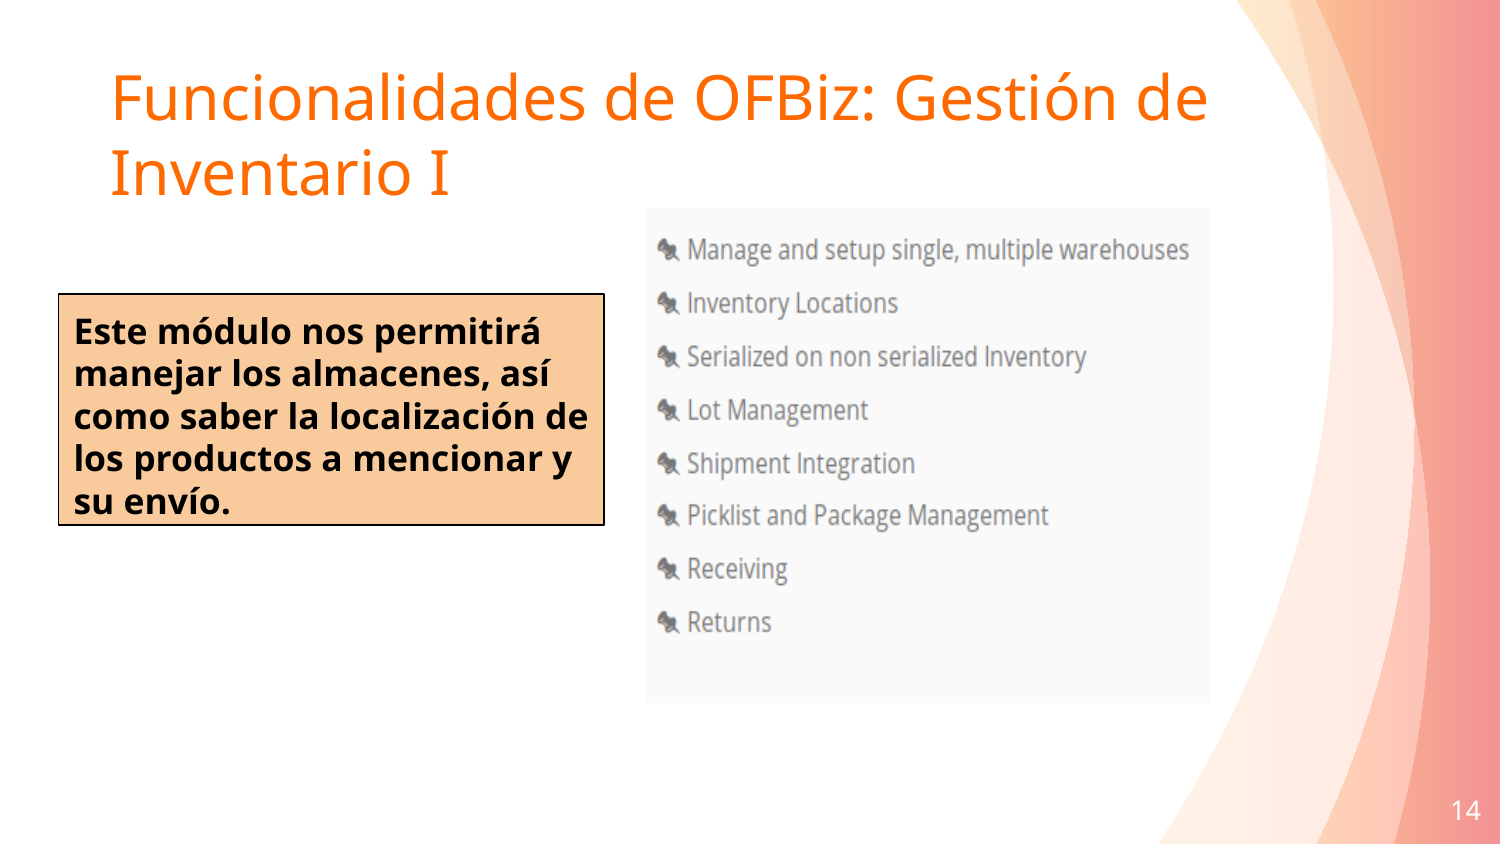

# Funcionalidades de OFBiz: Gestión de Inventario I
Este módulo nos permitirá manejar los almacenes, así como saber la localización de los productos a mencionar y su envío.